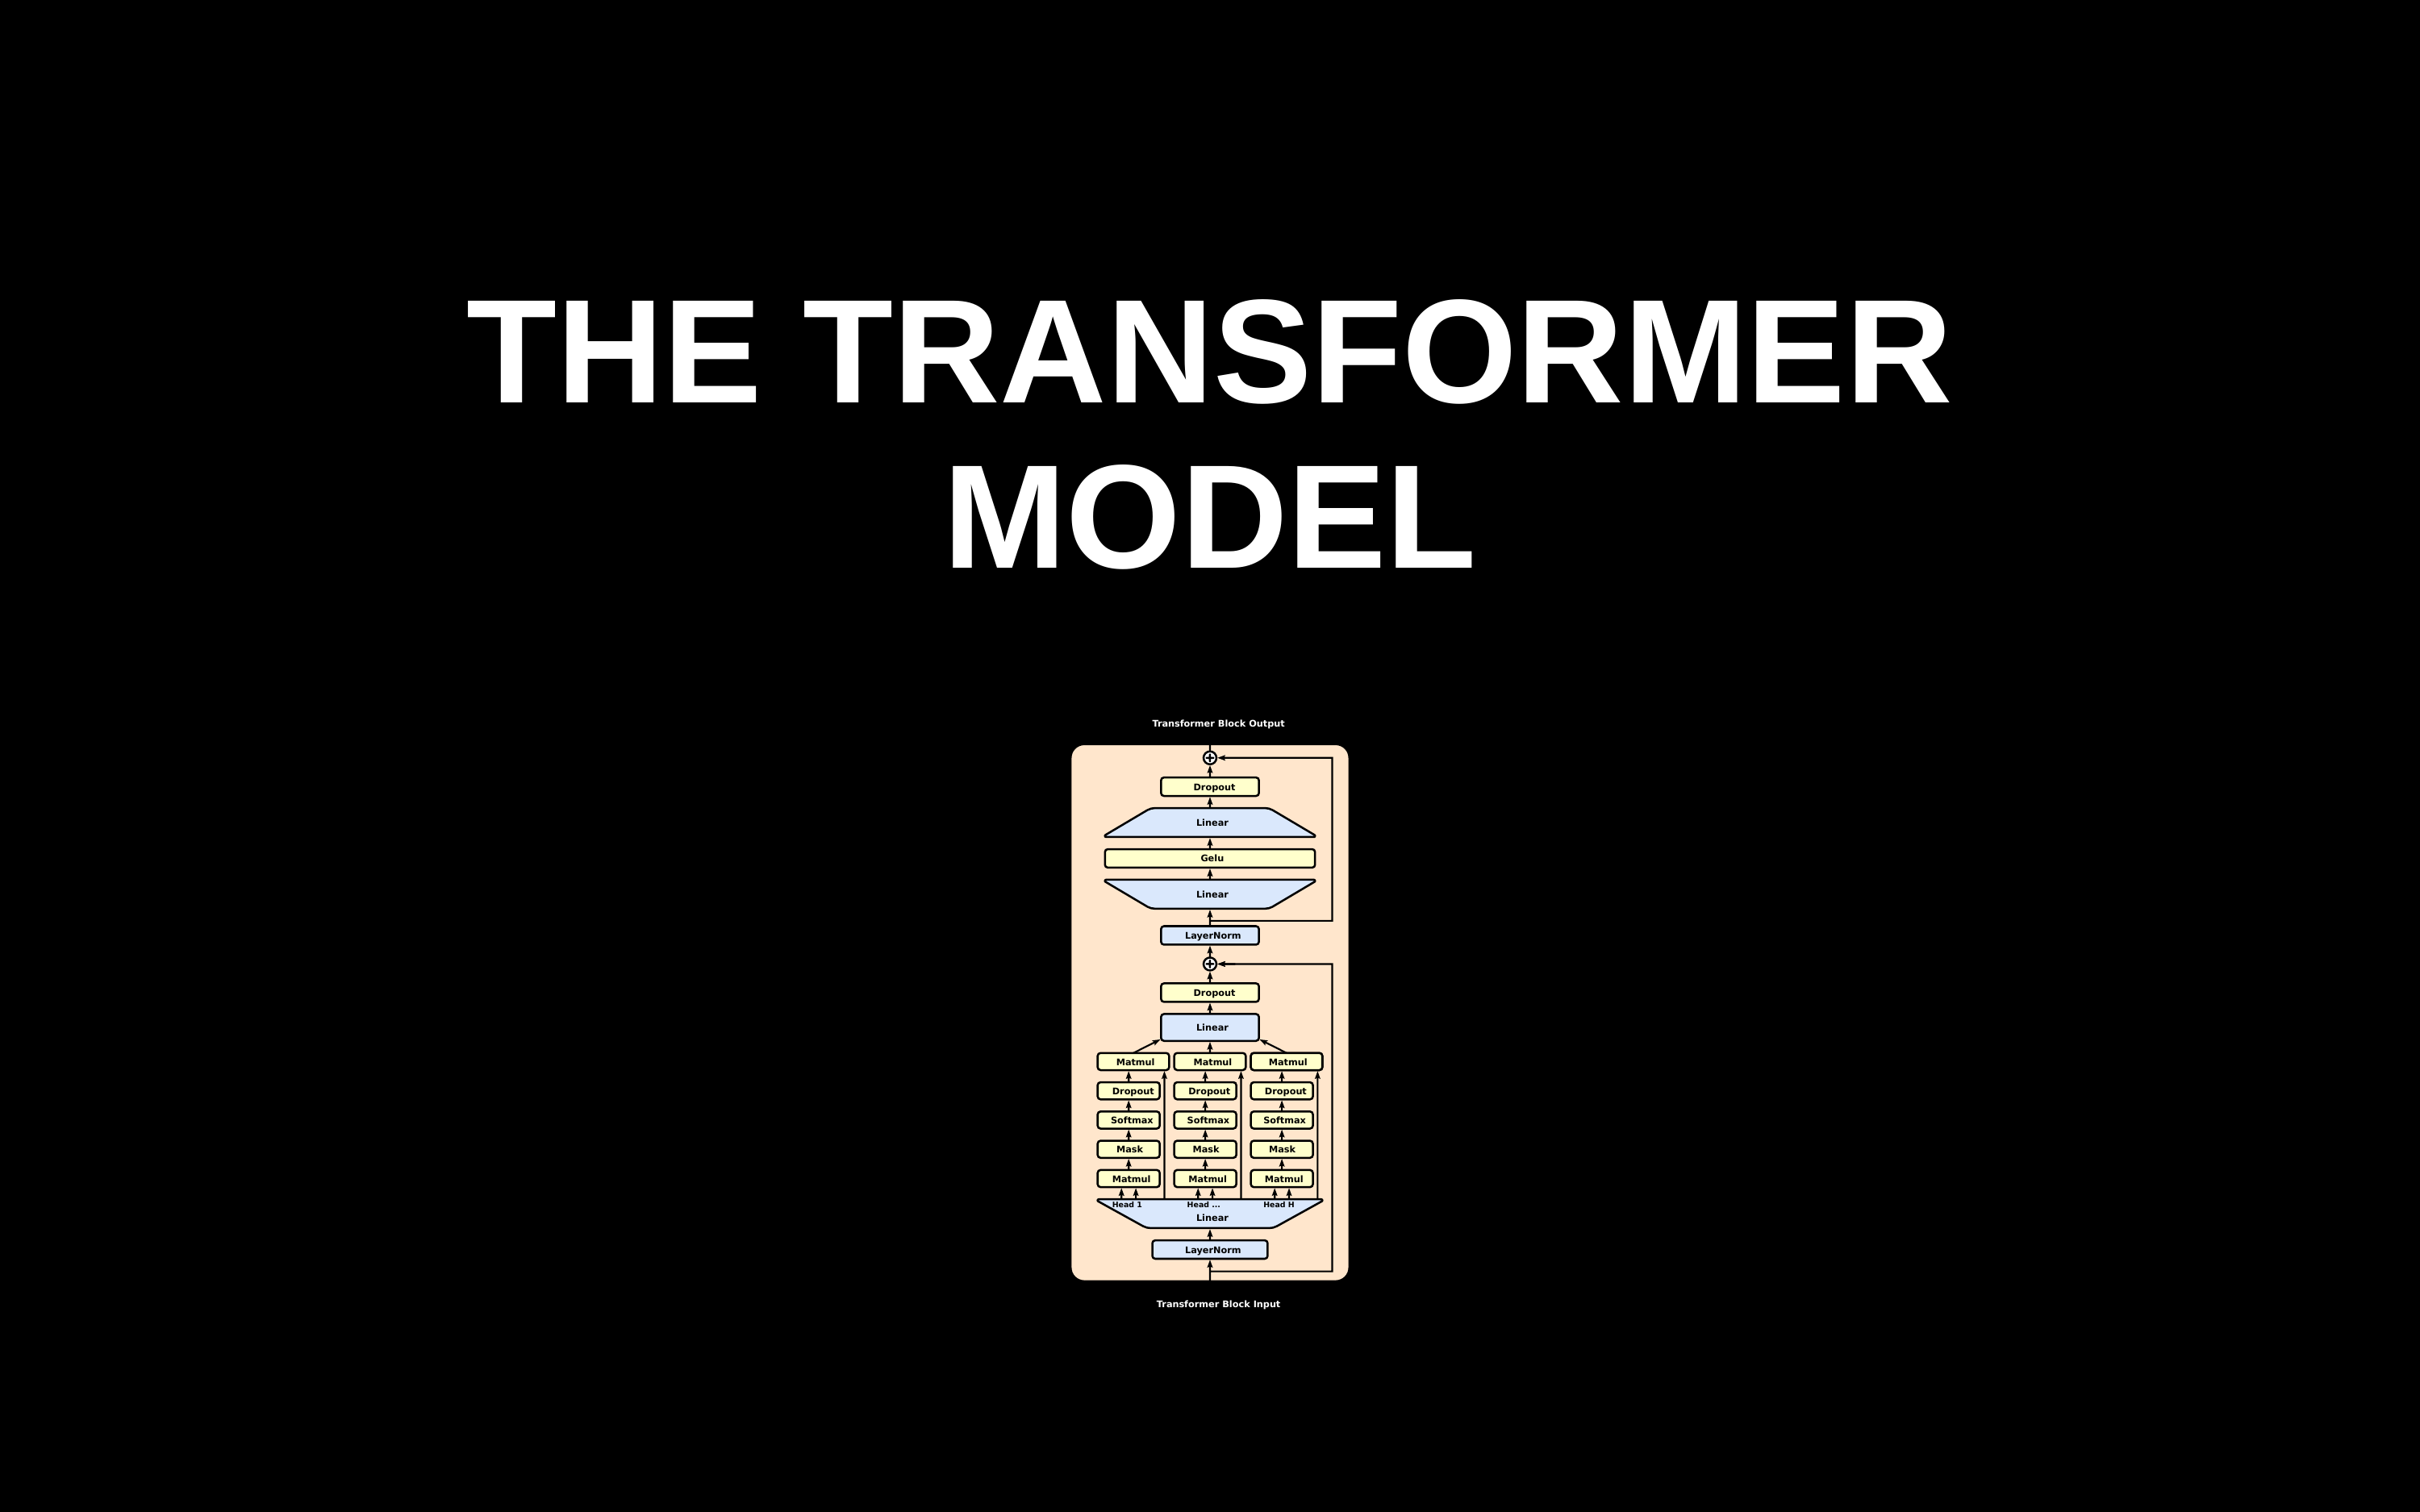

THE TRANSFORMER
MODEL
Created by Imad Saddik @3CodeCamp
27